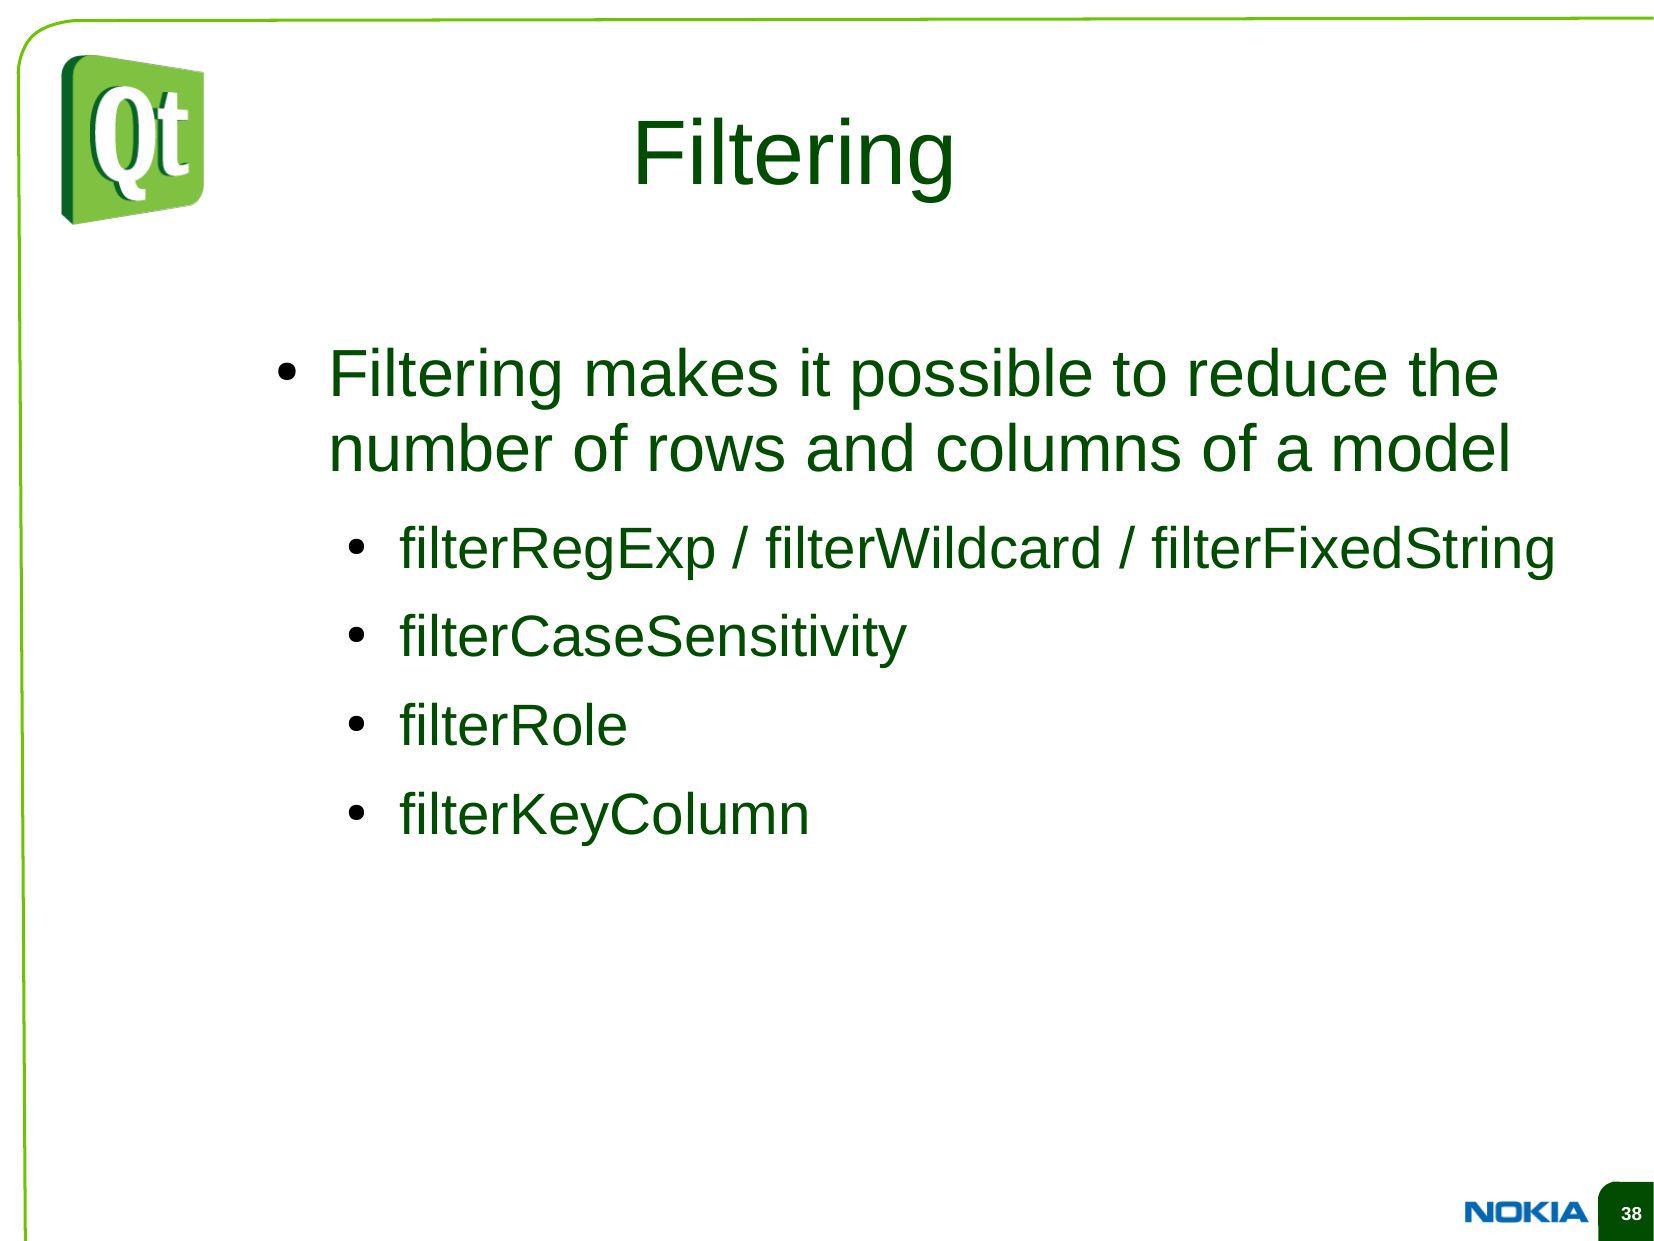

# Filtering
Filtering makes it possible to reduce the number of rows and columns of a model
filterRegExp / filterWildcard / filterFixedString
filterCaseSensitivity
filterRole
filterKeyColumn